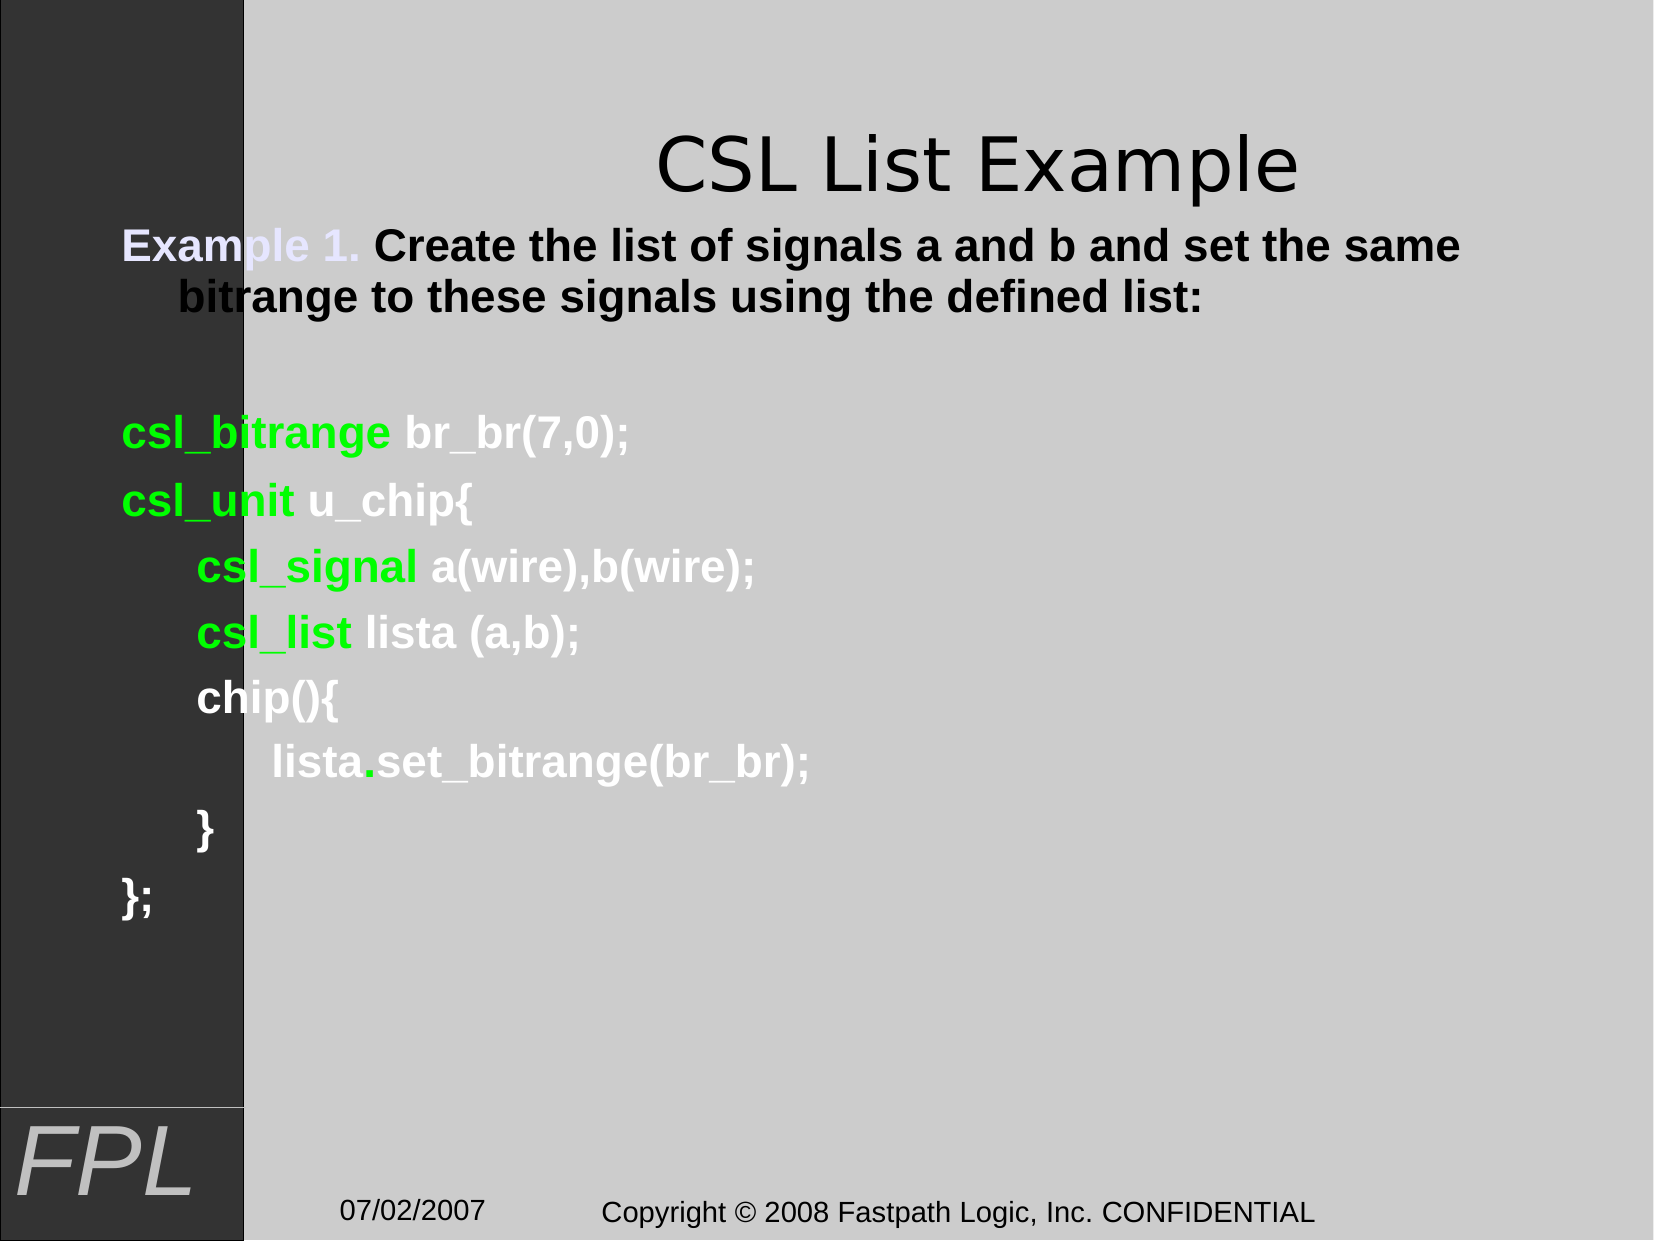

# CSL List Example
Example 1. Create the list of signals a and b and set the same bitrange to these signals using the defined list:
csl_bitrange br_br(7,0);
csl_unit u_chip{
csl_signal a(wire),b(wire);
csl_list lista (a,b);
chip(){
lista.set_bitrange(br_br);
}
};
07/02/2007
© 2007 FASTPATH LOGIC INC.